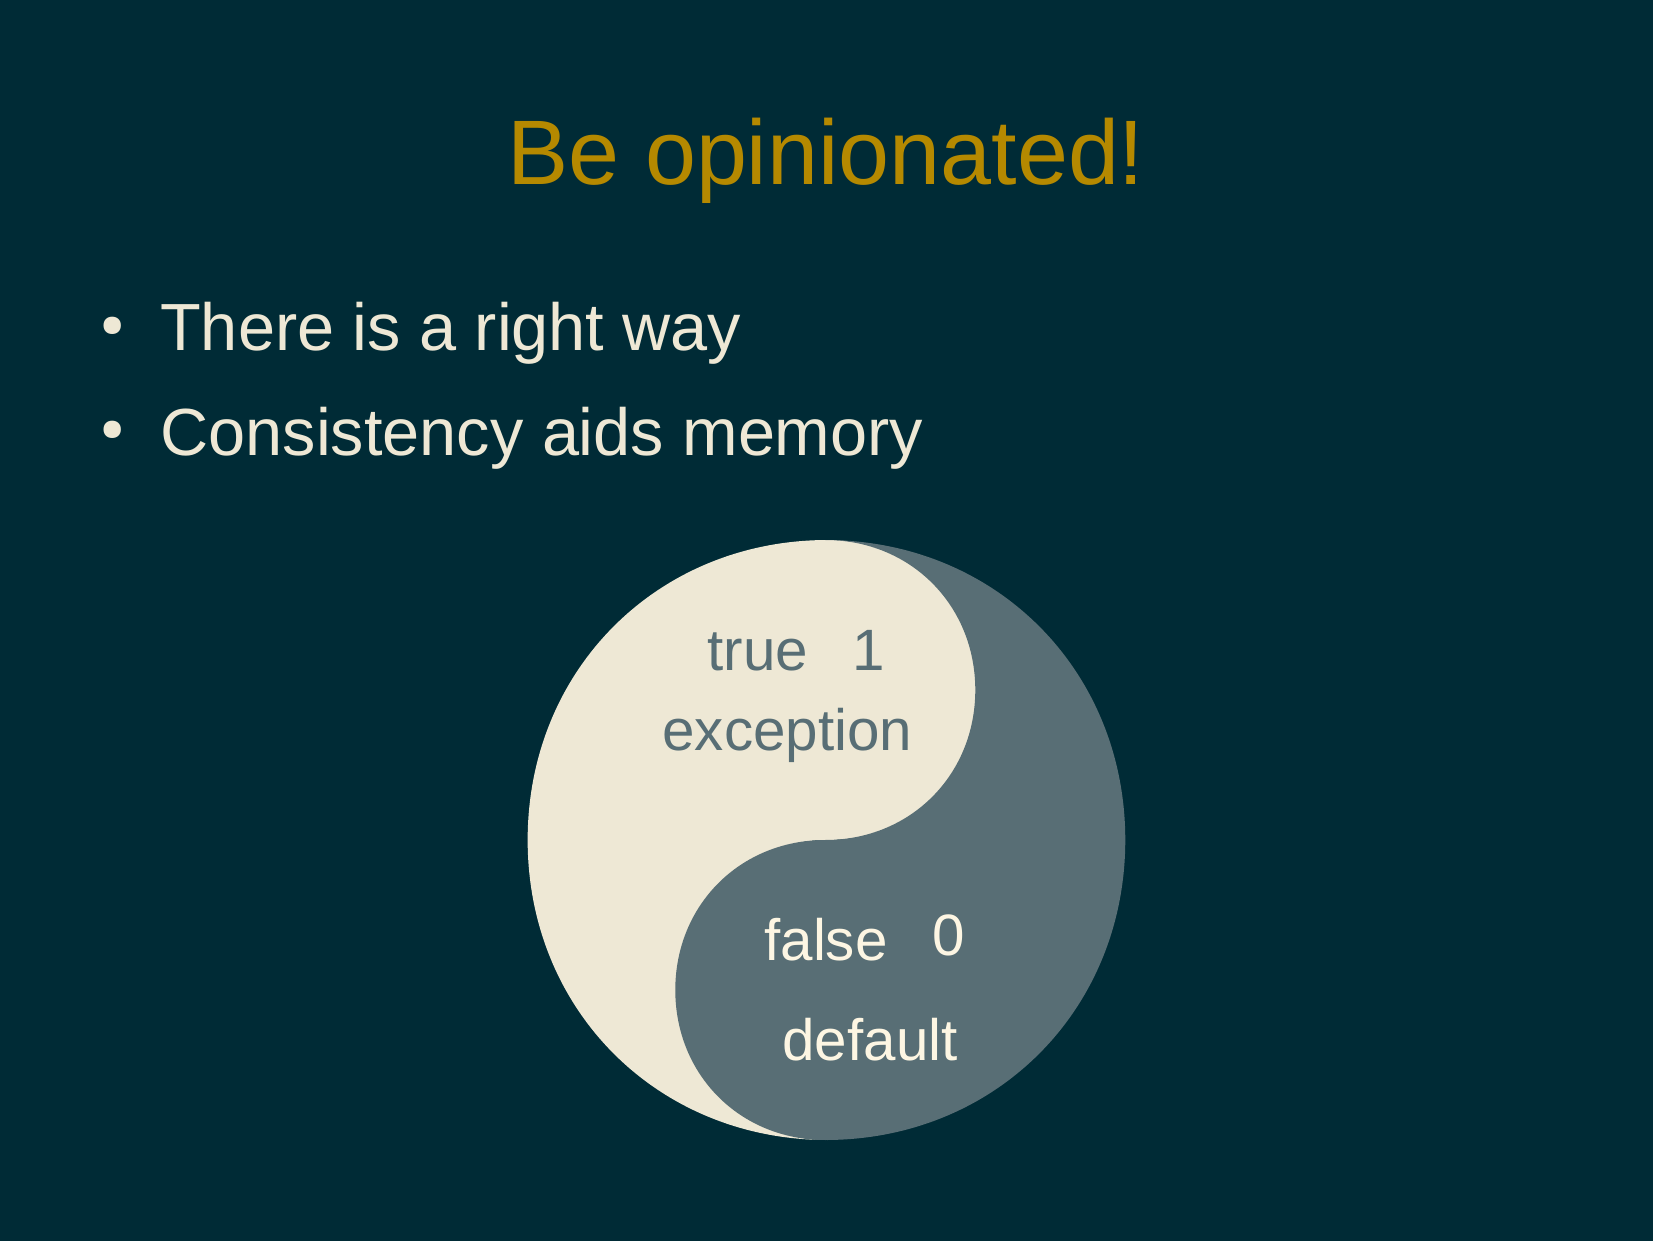

# Be opinionated!
There is a right way
Consistency aids memory
true
1
exception
0
false
default